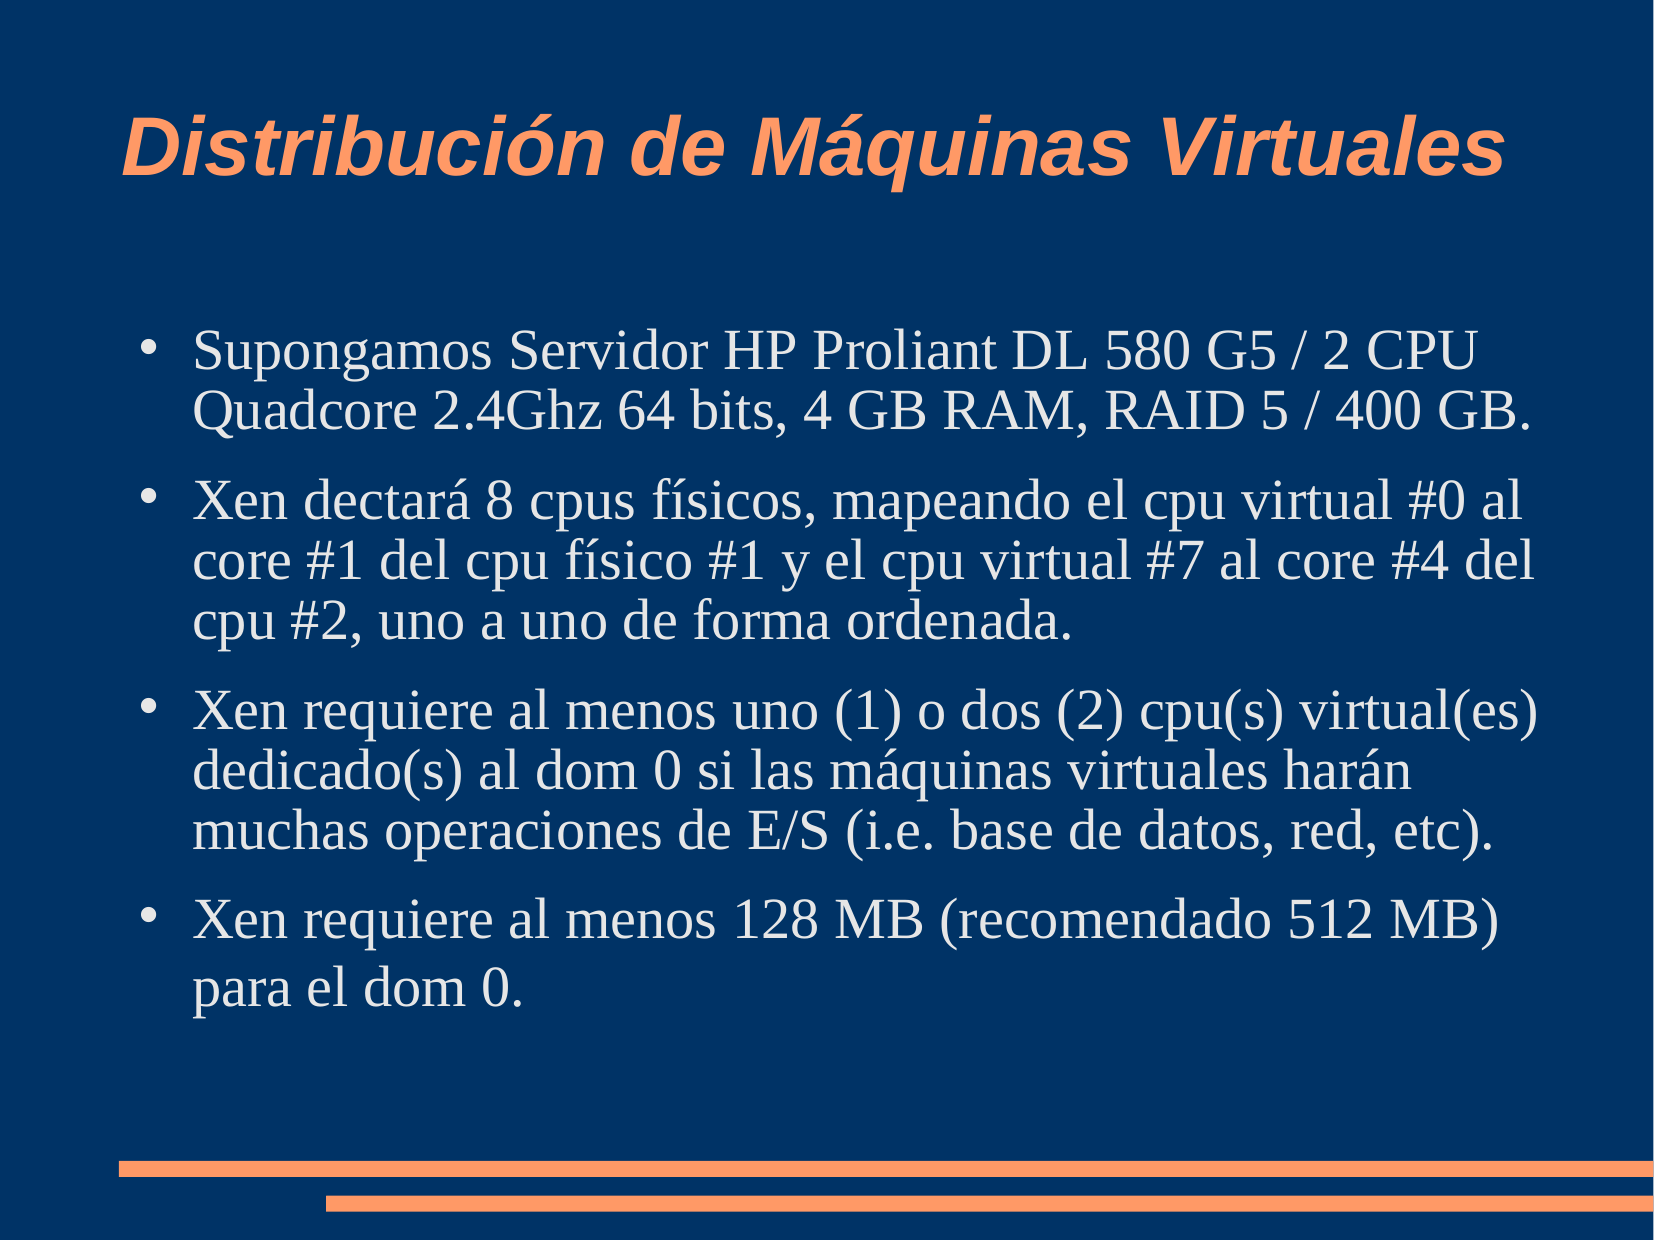

# Distribución de Máquinas Virtuales
Supongamos Servidor HP Proliant DL 580 G5 / 2 CPU Quadcore 2.4Ghz 64 bits, 4 GB RAM, RAID 5 / 400 GB.
Xen dectará 8 cpus físicos, mapeando el cpu virtual #0 al core #1 del cpu físico #1 y el cpu virtual #7 al core #4 del cpu #2, uno a uno de forma ordenada.
Xen requiere al menos uno (1) o dos (2) cpu(s) virtual(es) dedicado(s) al dom 0 si las máquinas virtuales harán muchas operaciones de E/S (i.e. base de datos, red, etc).
Xen requiere al menos 128 MB (recomendado 512 MB) para el dom 0.